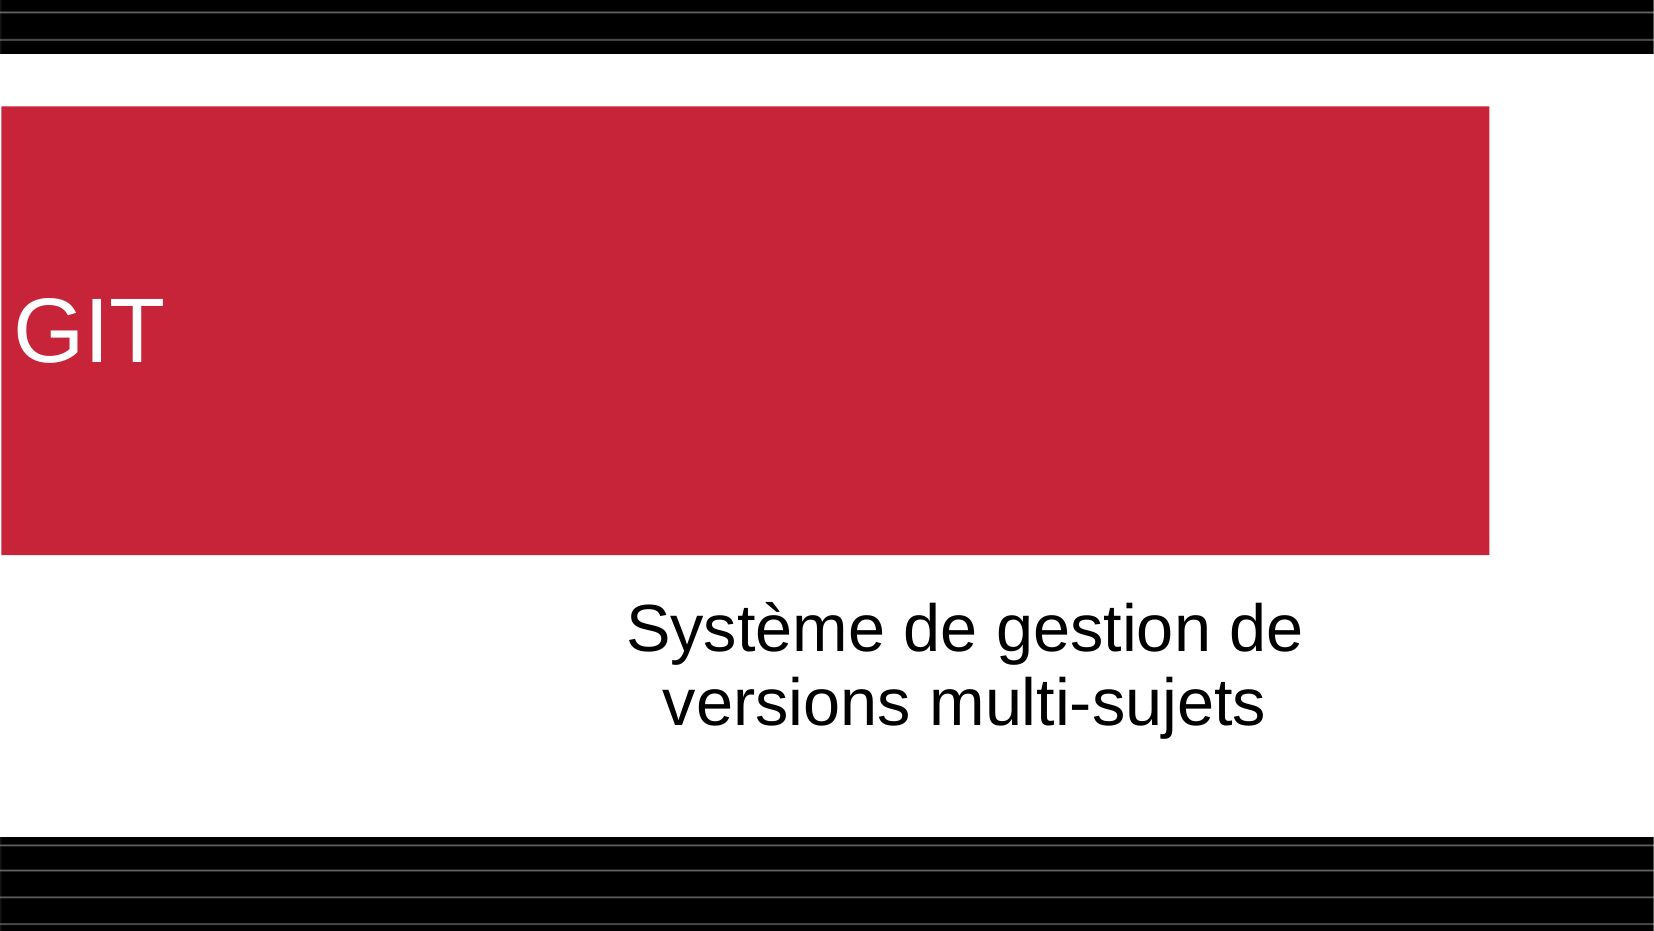

# GIT
Système de gestion de versions multi-sujets